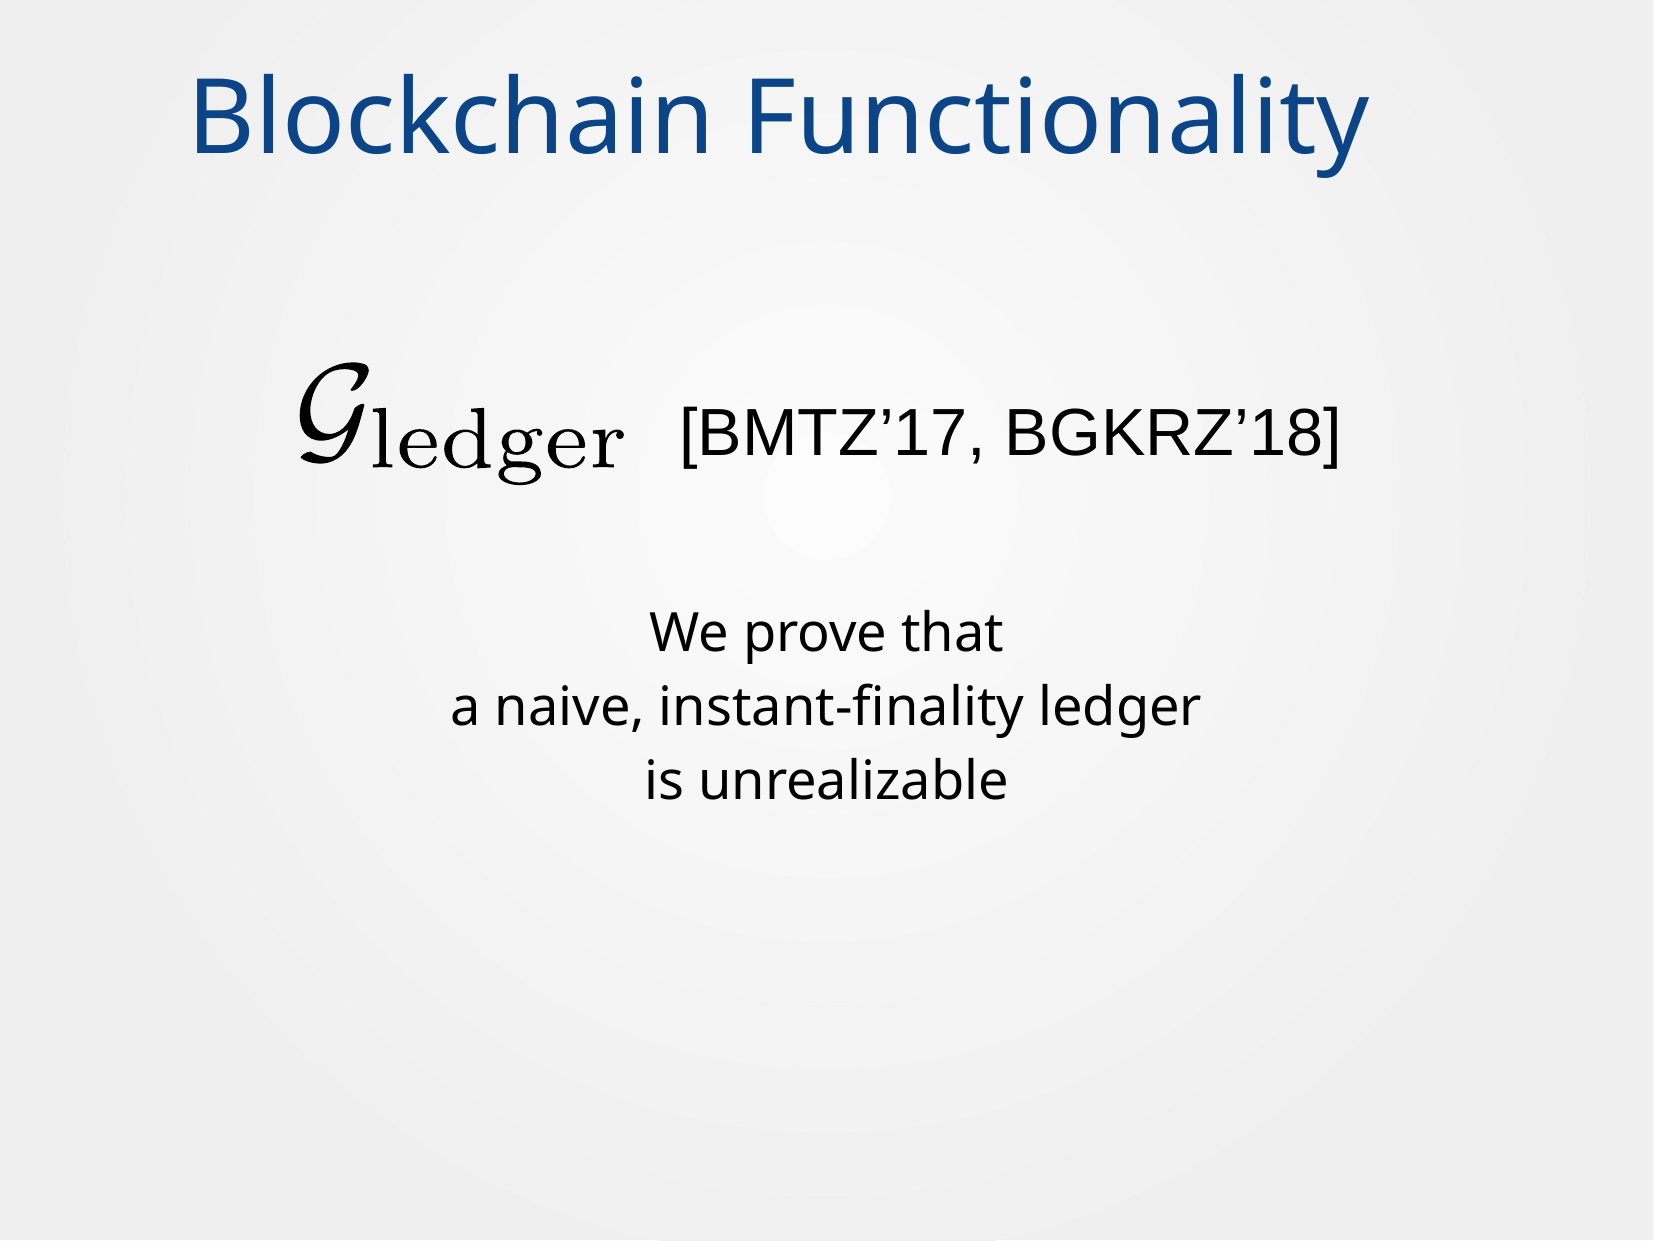

# Blockchain Functionality
[BMTZ’17, BGKRZ’18]
We prove that
a naive, instant-finality ledger is unrealizable